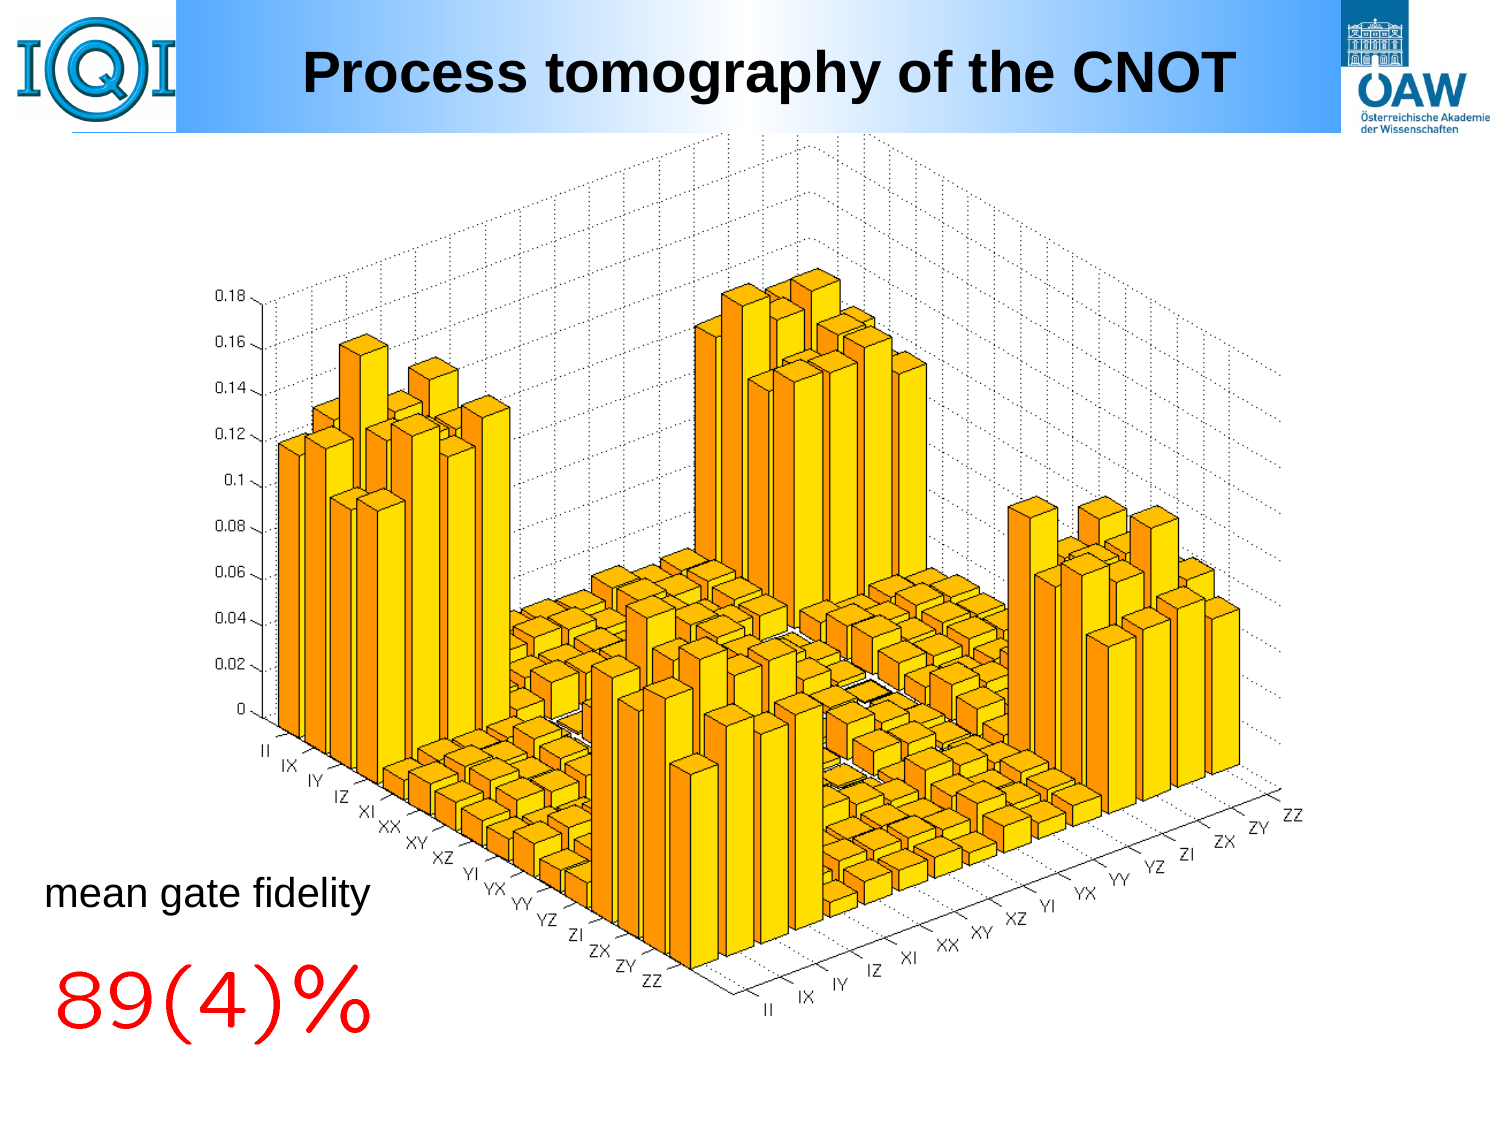

Process tomography of the CNOT
mean gate fidelity